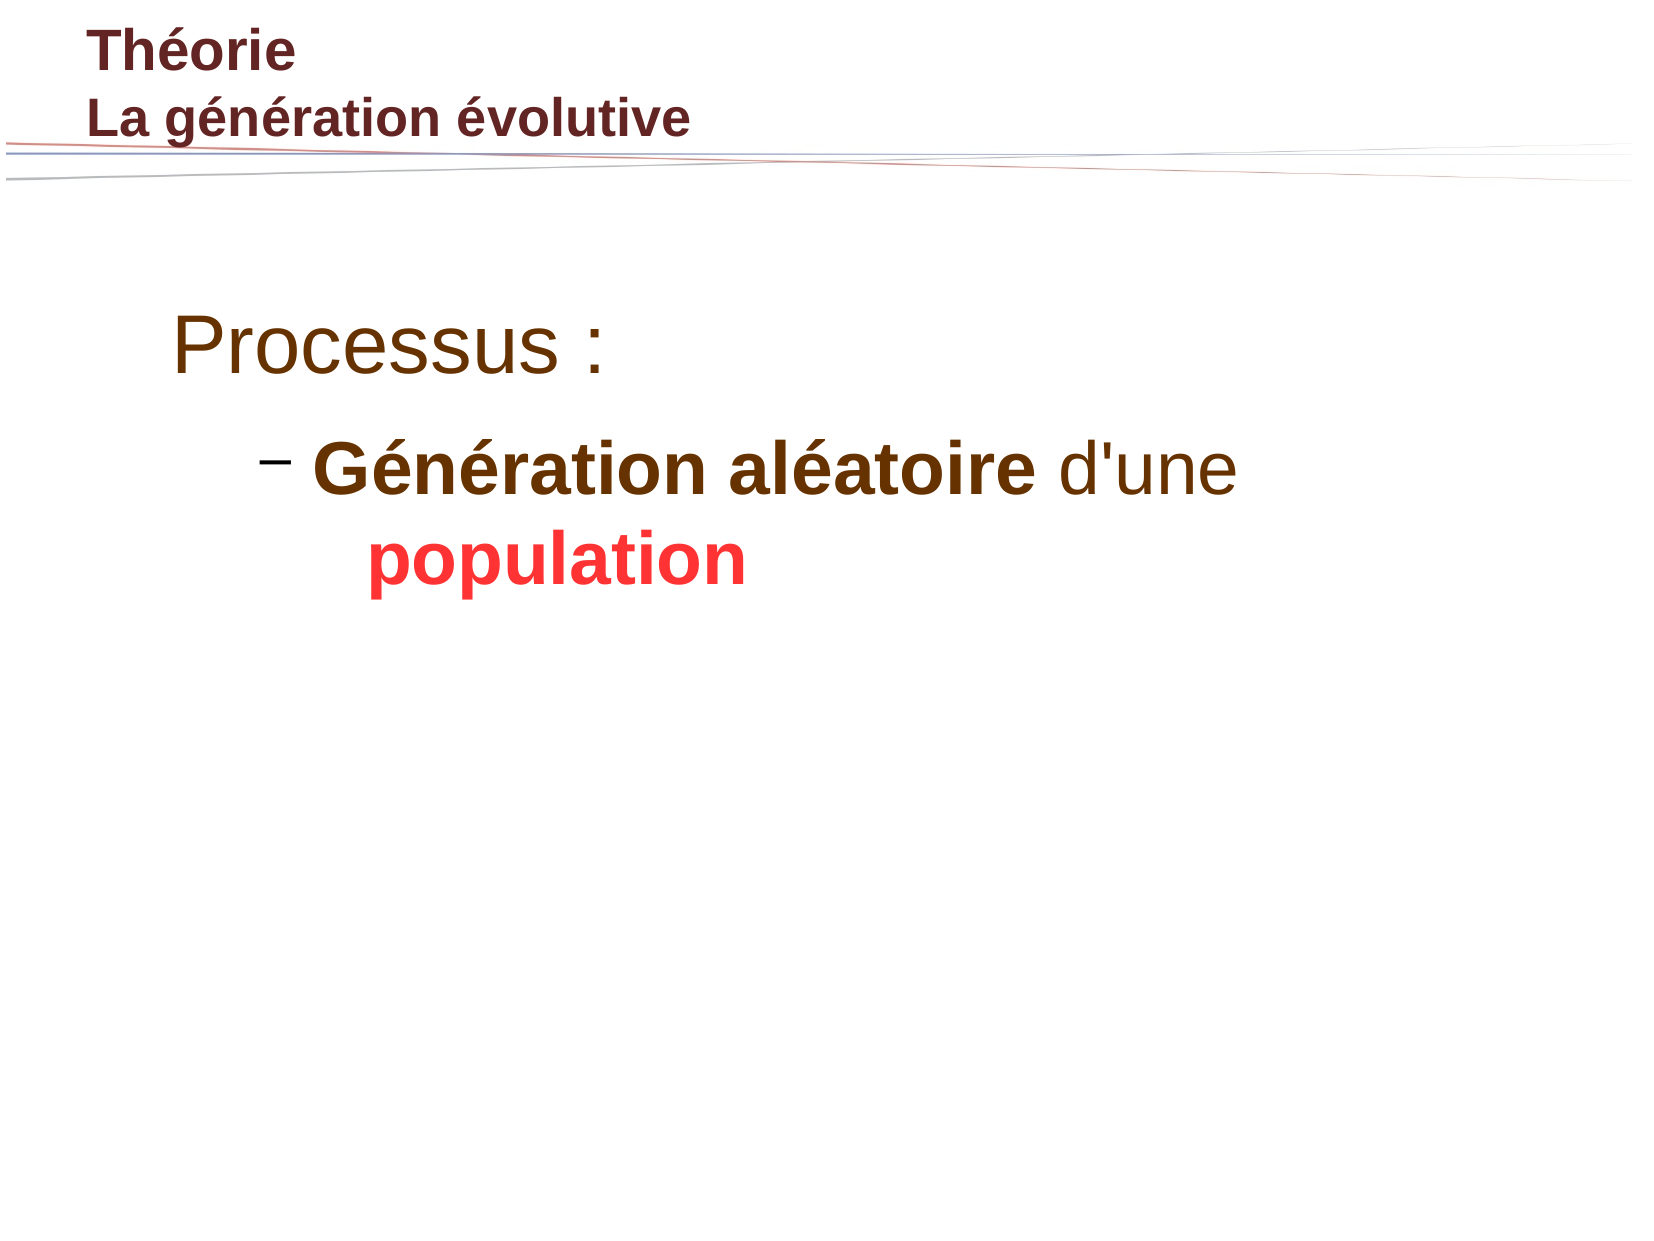

Théorie
La génération évolutive
# Processus :
Génération aléatoire d'une population